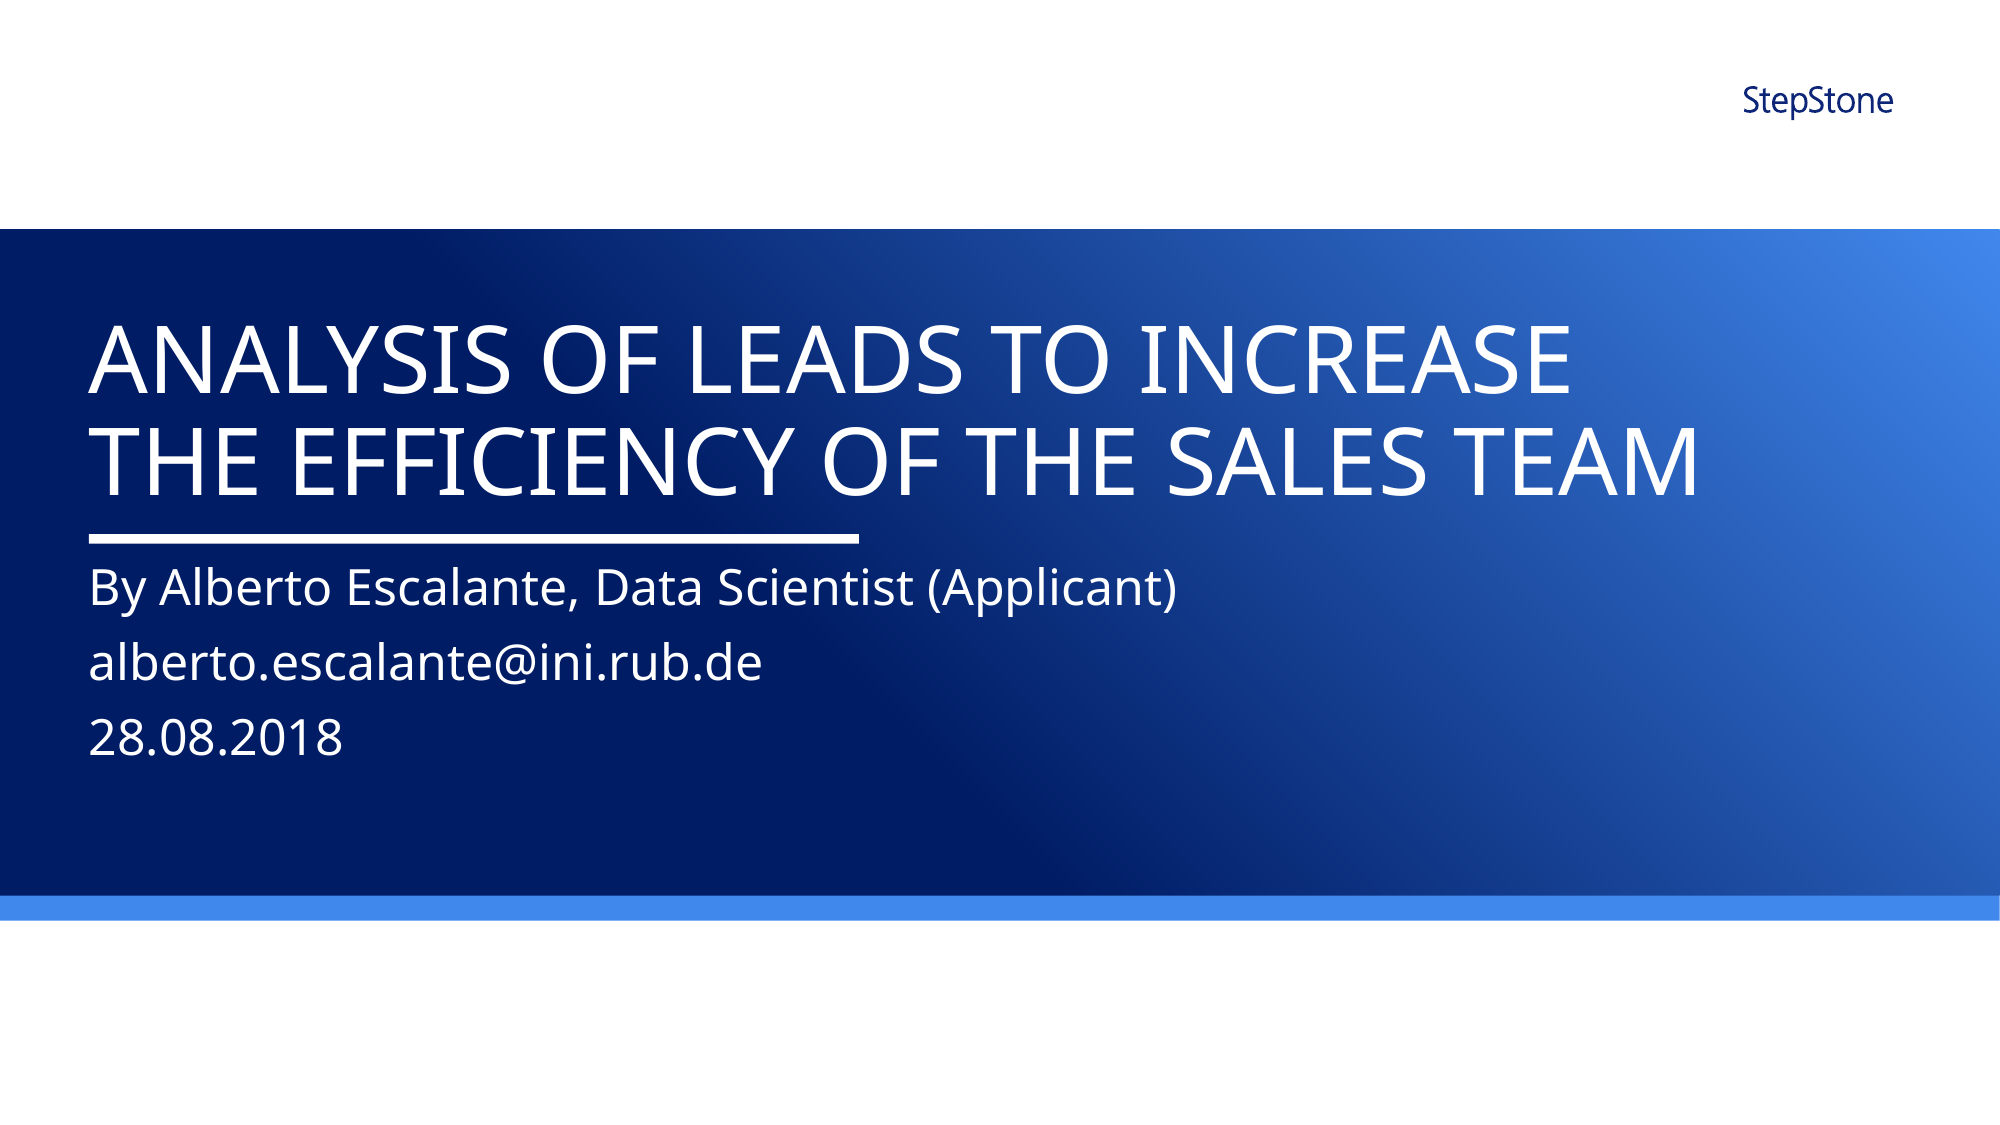

# Analysis of leads to increase the efficiency of the sales TEAM
By Alberto Escalante, Data Scientist (Applicant)
alberto.escalante@ini.rub.de
28.08.2018